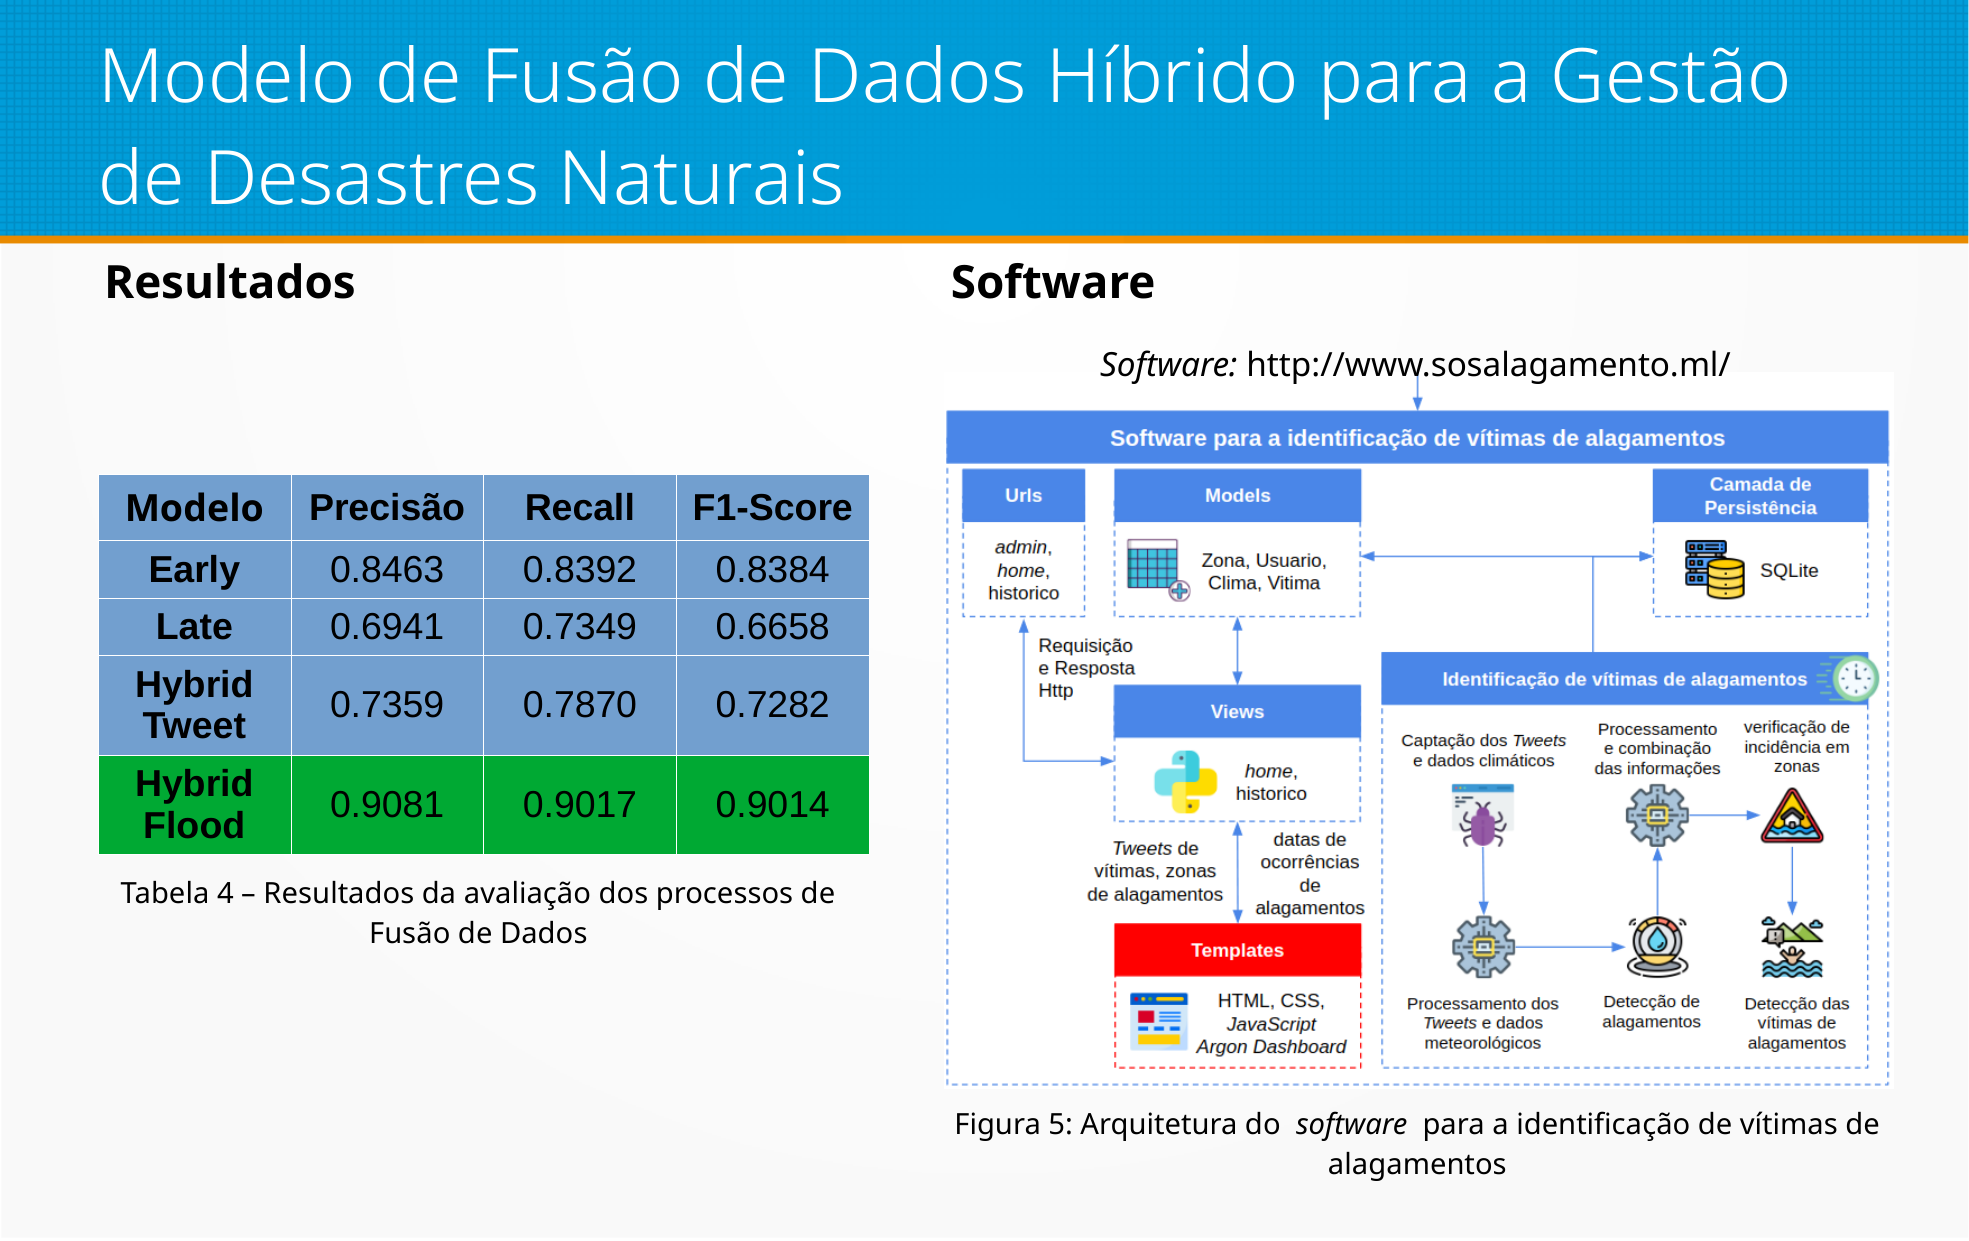

# Modelo de Fusão de Dados Híbrido para a Gestão de Desastres Naturais
Software
Resultados
Software: http://www.sosalagamento.ml/
| Modelo | Precisão | Recall | F1-Score |
| --- | --- | --- | --- |
| Early | 0.8463 | 0.8392 | 0.8384 |
| Late | 0.6941 | 0.7349 | 0.6658 |
| Hybrid Tweet | 0.7359 | 0.7870 | 0.7282 |
| Hybrid Flood | 0.9081 | 0.9017 | 0.9014 |
Tabela 4 – Resultados da avaliação dos processos de Fusão de Dados
Figura 5: Arquitetura do ​ software ​ para a identificação de vítimas de alagamentos